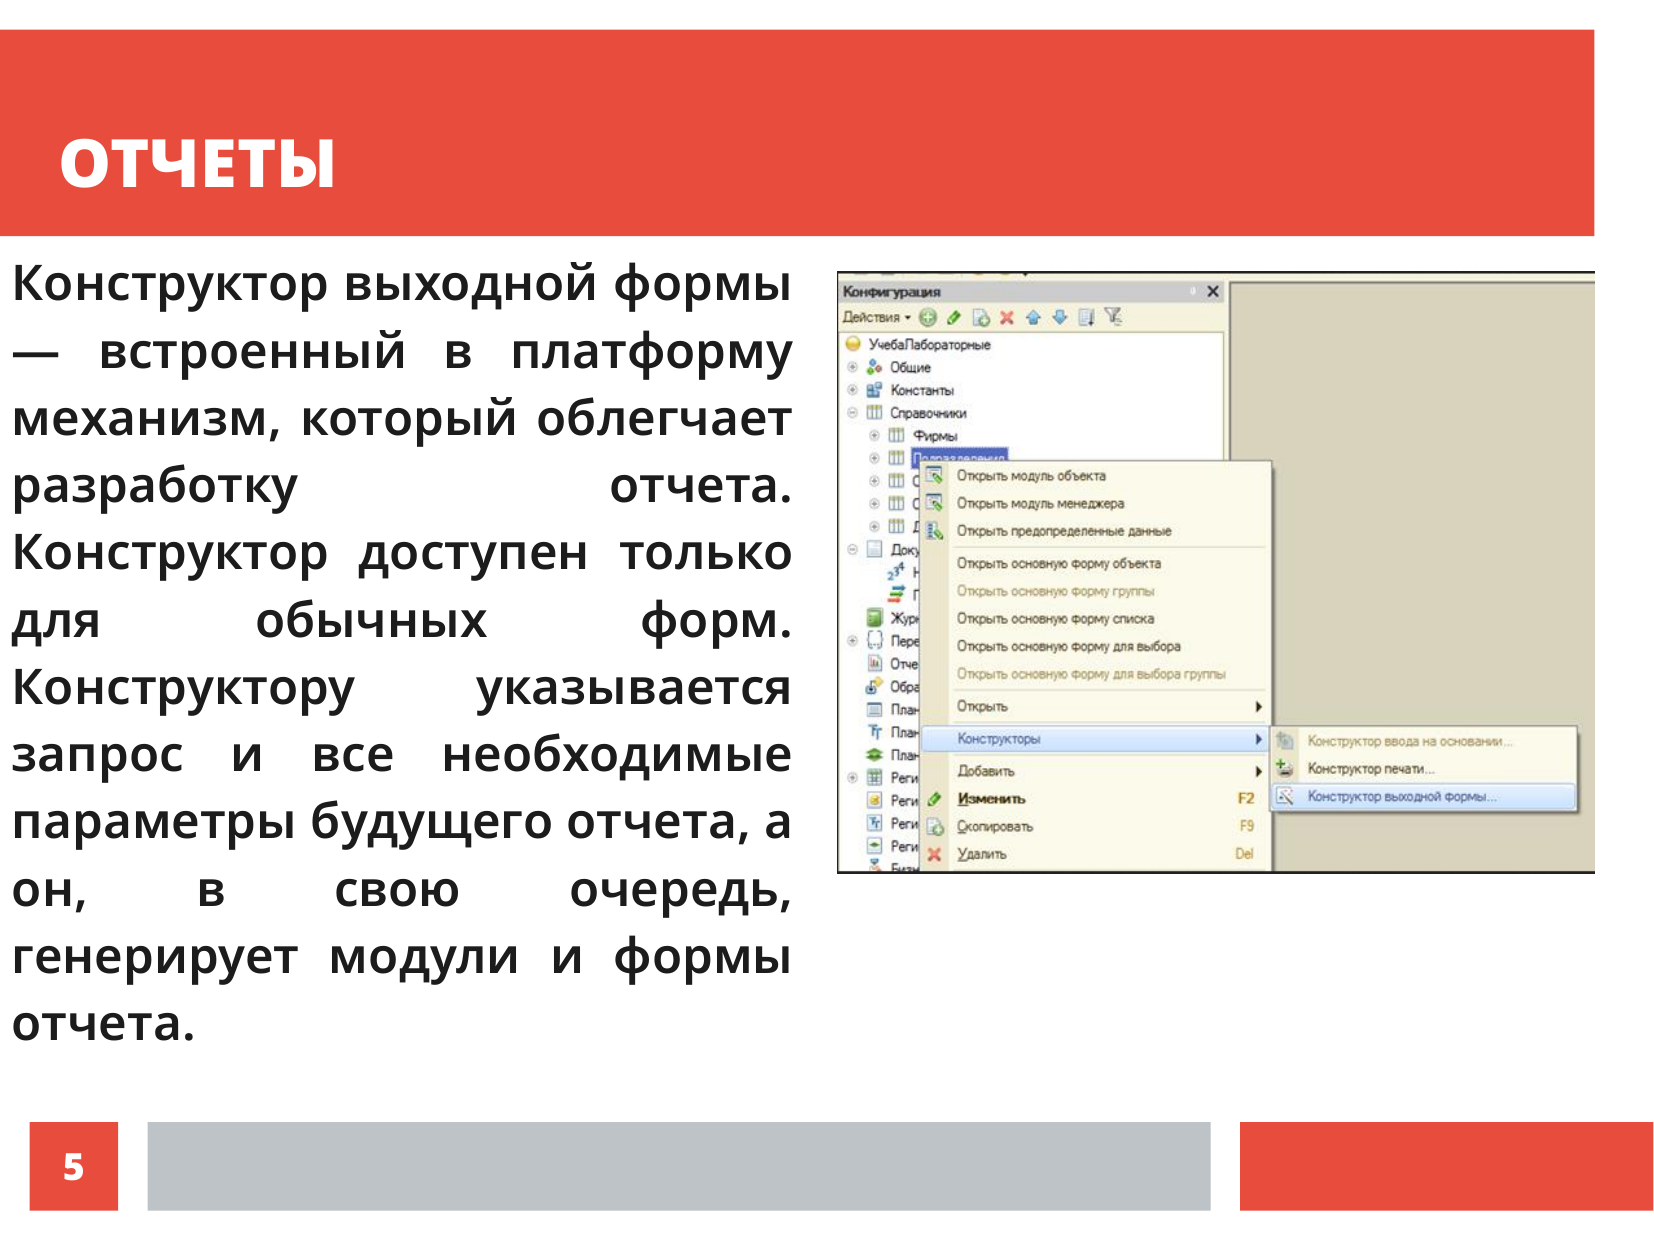

# ОТЧЕТЫ
Конструктор выходной формы — встроенный в платформу механизм, который облегчает разработку отчета. Конструктор доступен только для обычных форм. Конструктору указывается запрос и все необходимые параметры будущего отчета, а он, в свою очередь, генерирует модули и формы отчета.
5